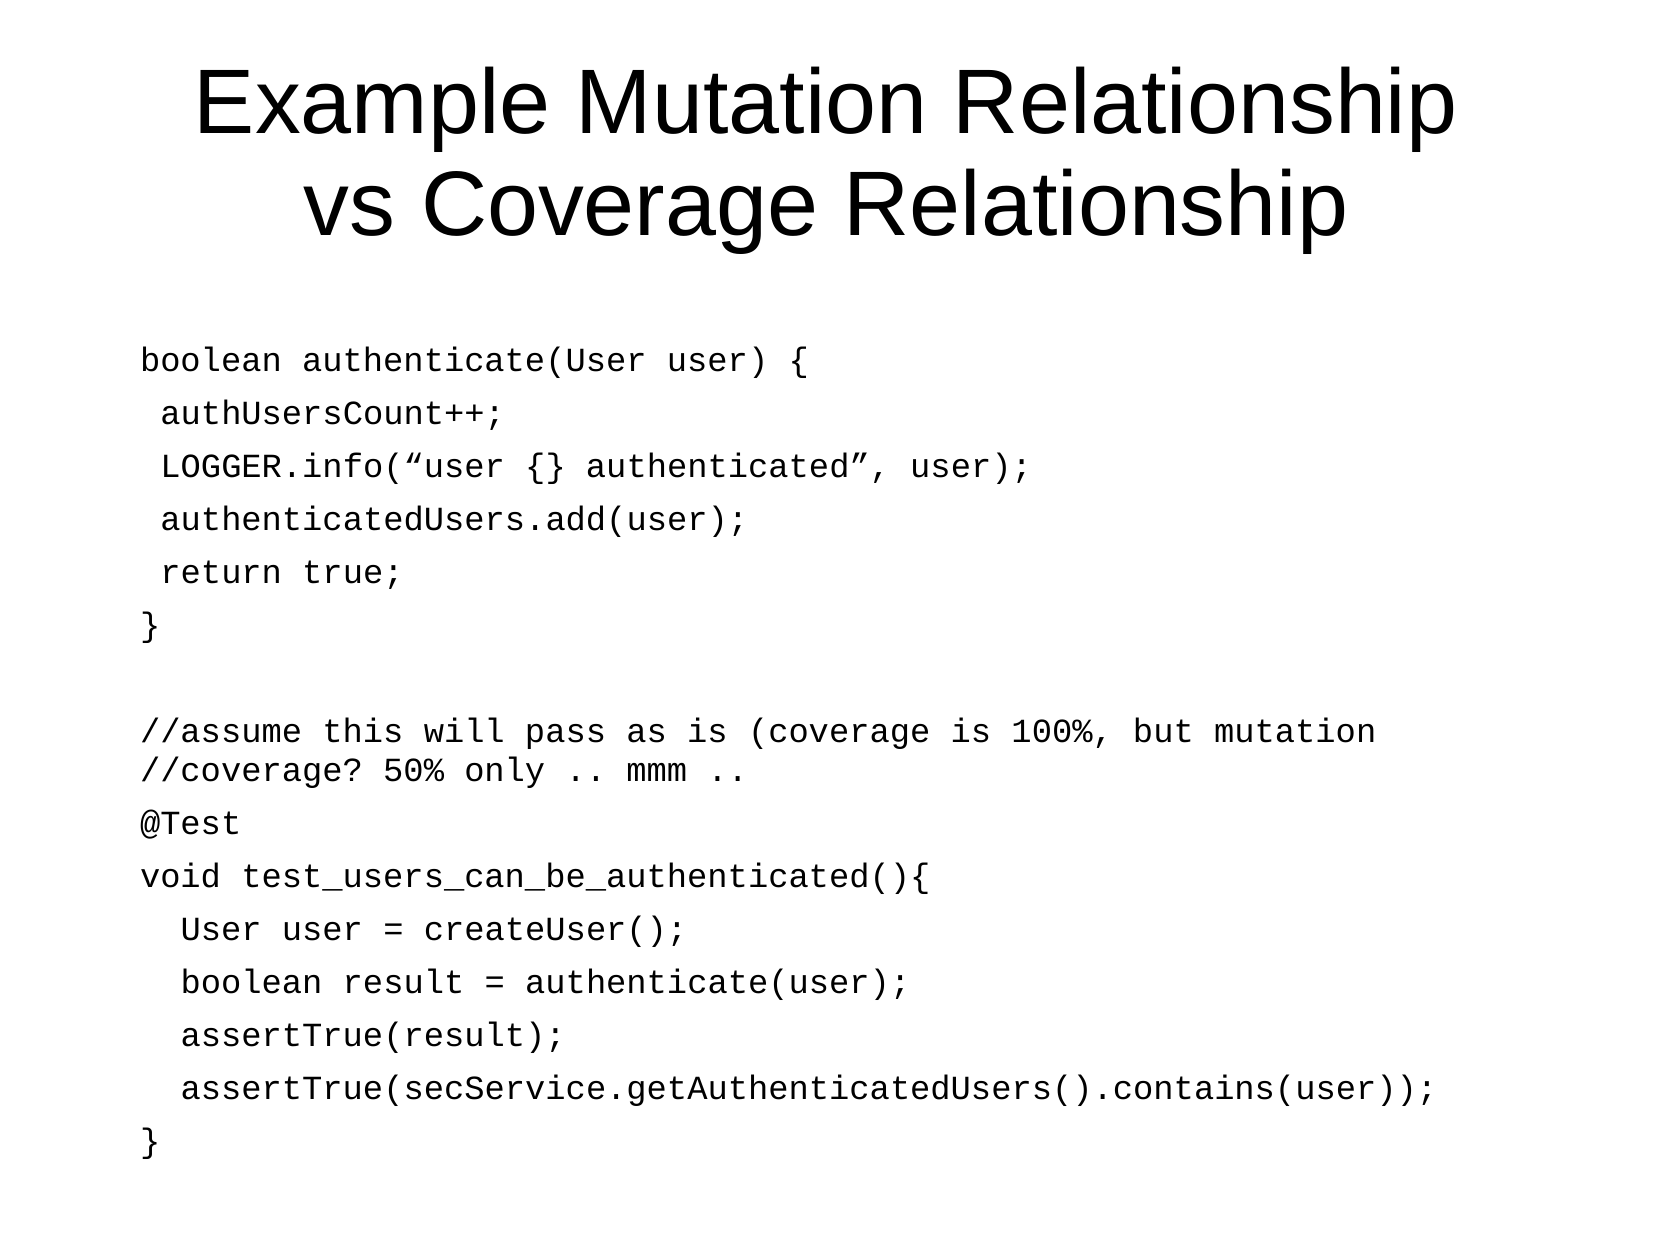

# Example Mutation Relationship vs Coverage Relationship
boolean authenticate(User user) {
 authUsersCount++;
 LOGGER.info(“user {} authenticated”, user);
 authenticatedUsers.add(user);
 return true;
}
//assume this will pass as is (coverage is 100%, but mutation //coverage? 50% only .. mmm ..
@Test
void test_users_can_be_authenticated(){
 User user = createUser();
 boolean result = authenticate(user);
 assertTrue(result);
 assertTrue(secService.getAuthenticatedUsers().contains(user));
}